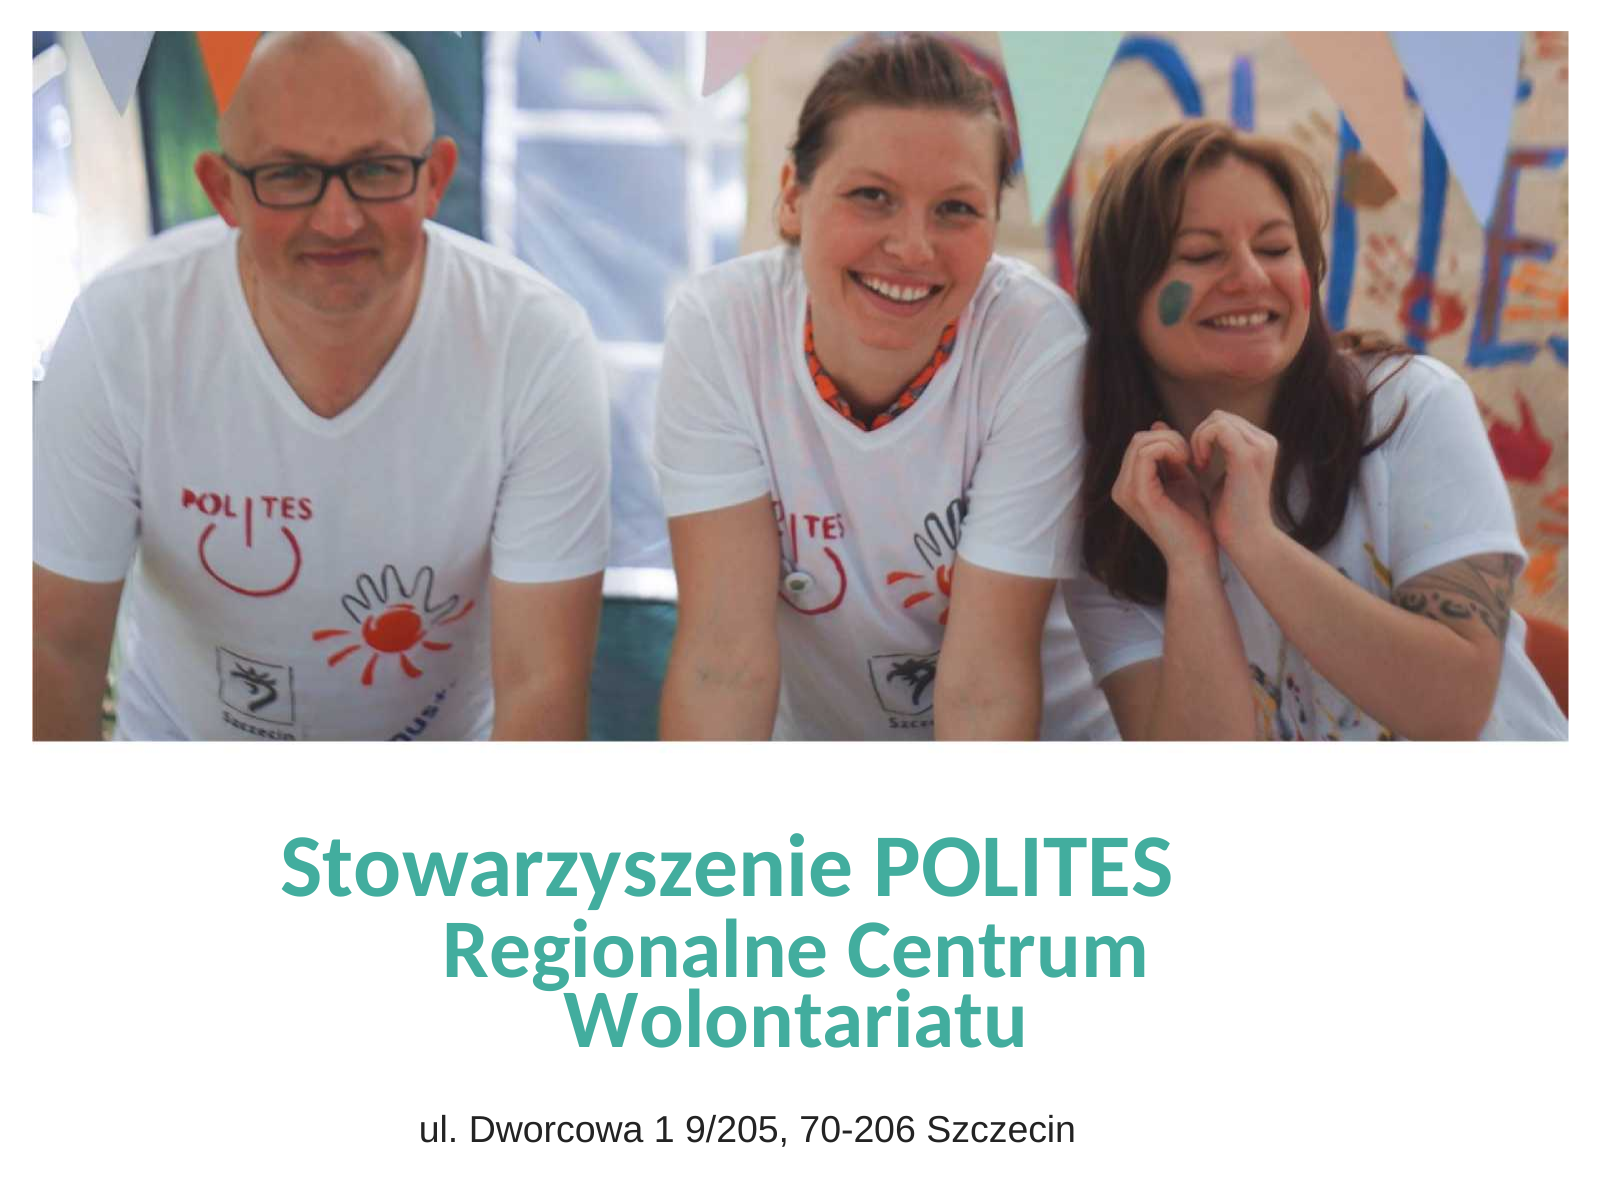

Stowarzyszenie POLITES
Regionalne Centrum Wolontariatu
ul. Dworcowa 1 9/205, 70-206 Szczecin